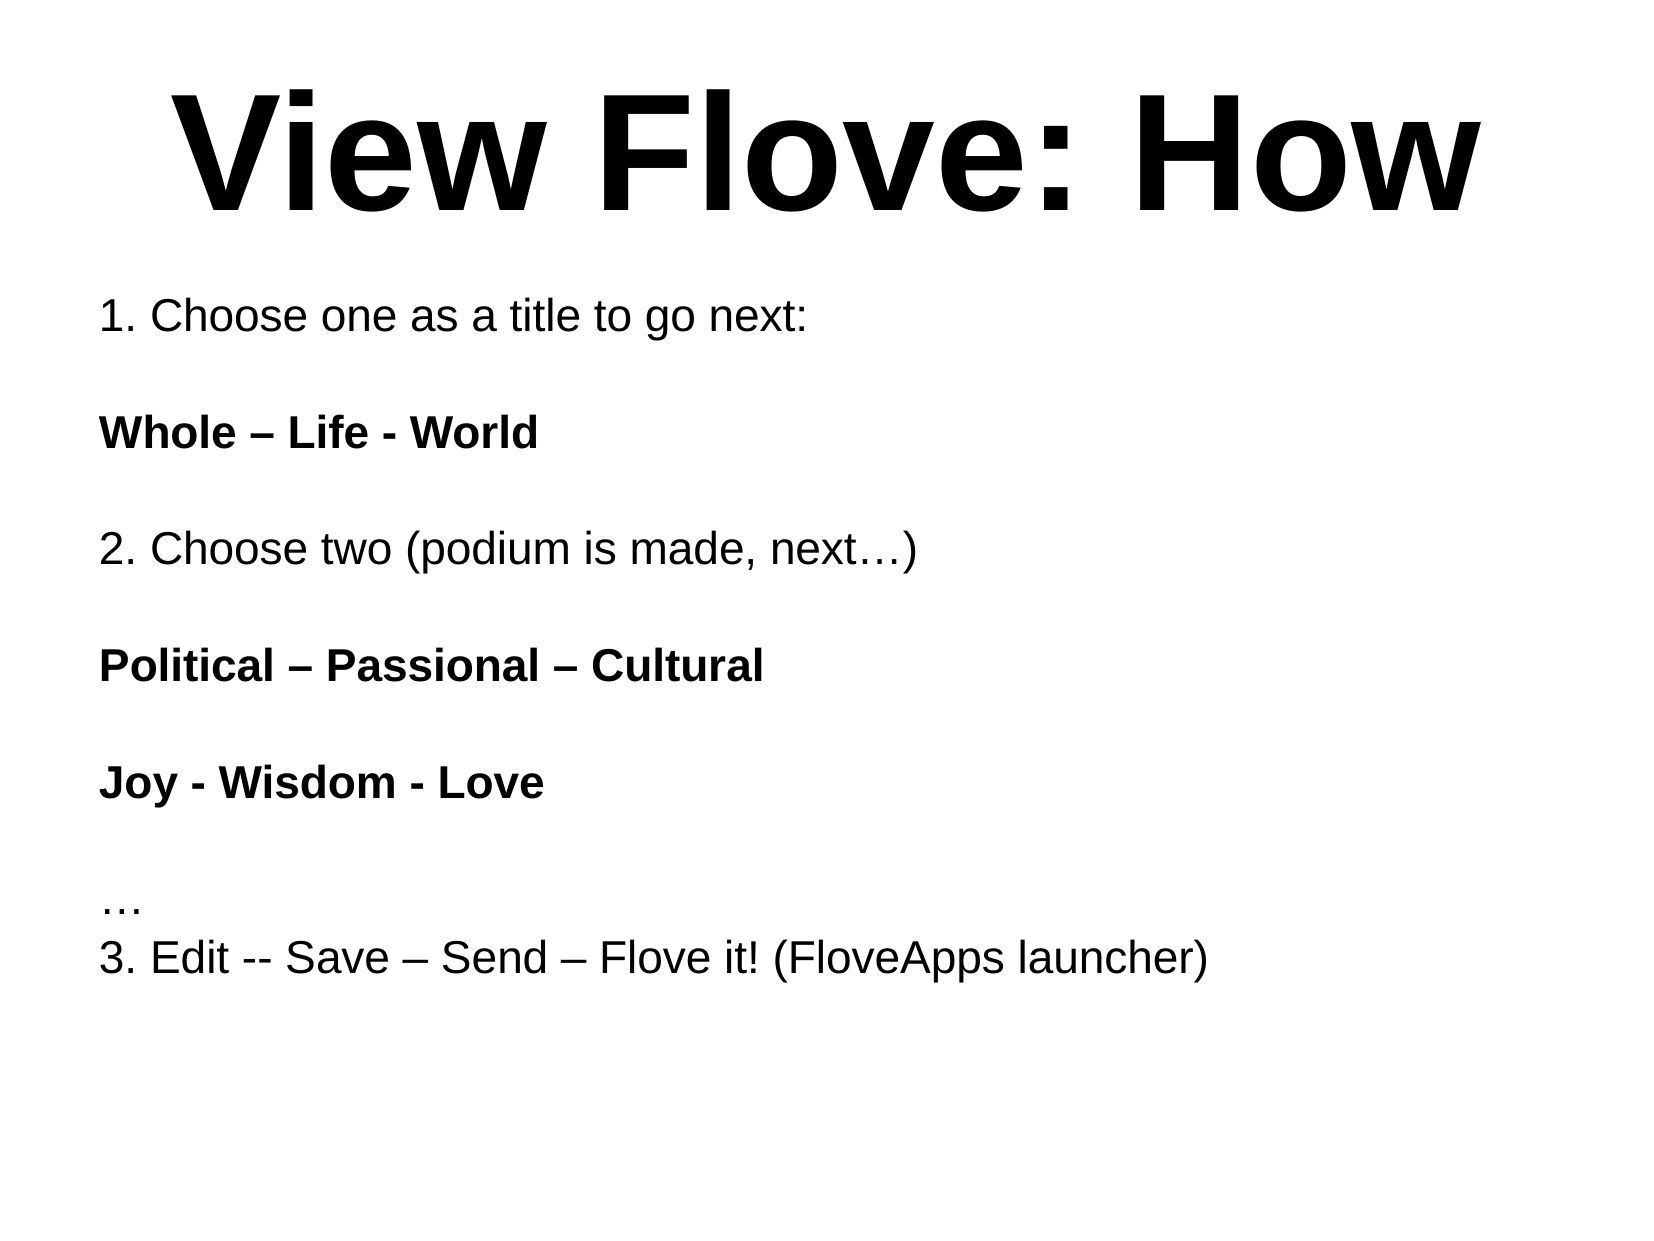

# View Flove: How
1. Choose one as a title to go next:
Whole – Life - World
2. Choose two (podium is made, next…)
Political – Passional – Cultural
Joy - Wisdom - Love
…
3. Edit -- Save – Send – Flove it! (FloveApps launcher)